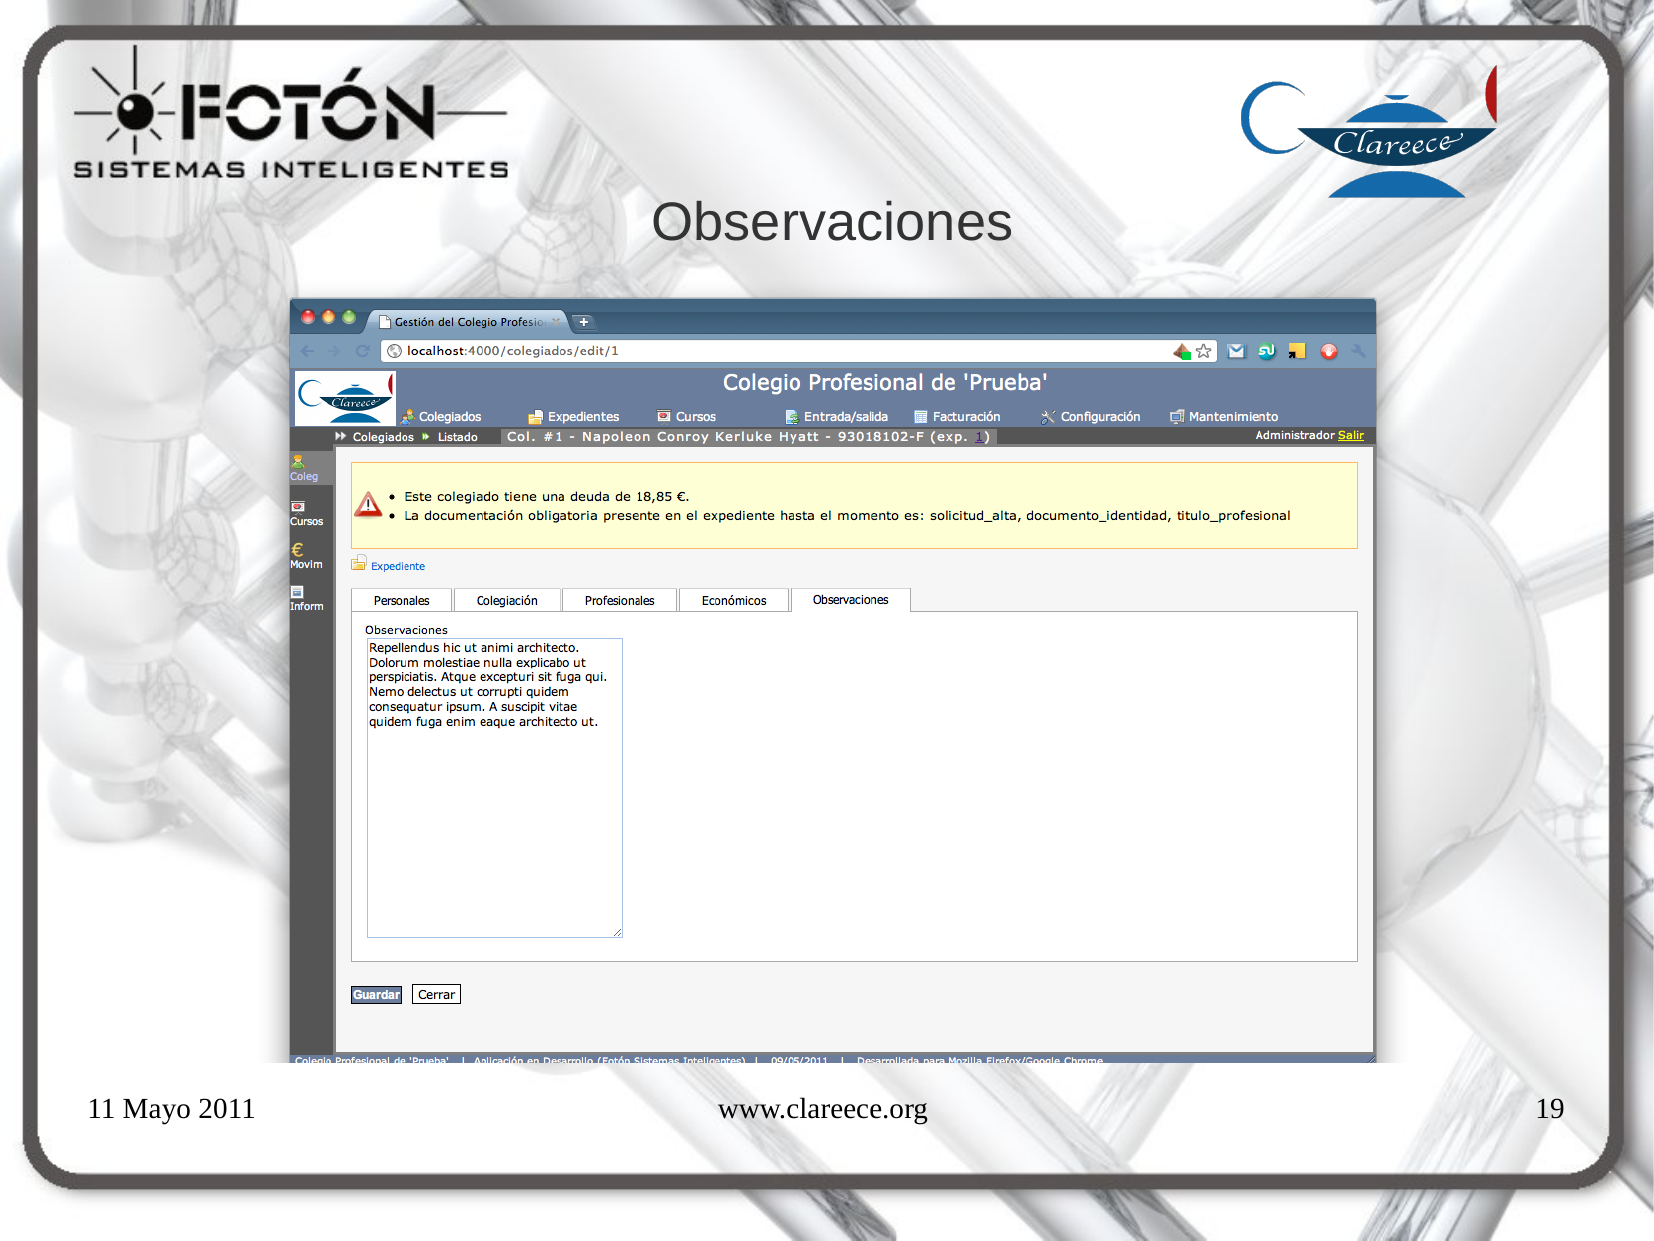

# Observaciones
11 Mayo 2011
www.clareece.org
19